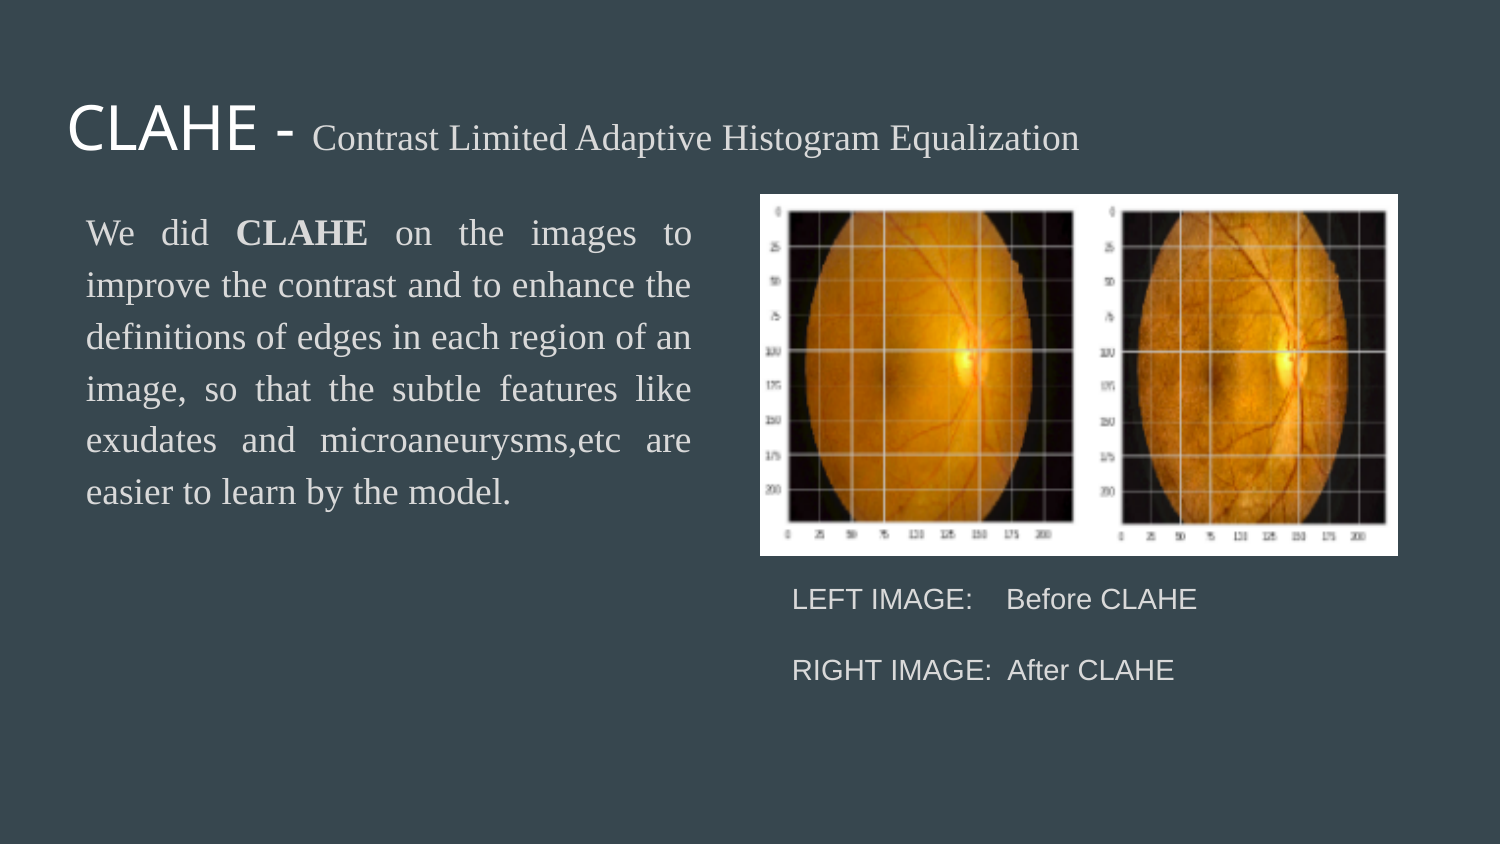

# CLAHE - Contrast Limited Adaptive Histogram Equalization
We did CLAHE on the images to improve the contrast and to enhance the definitions of edges in each region of an image, so that the subtle features like exudates and microaneurysms,etc are easier to learn by the model.
LEFT IMAGE: Before CLAHE
RIGHT IMAGE: After CLAHE